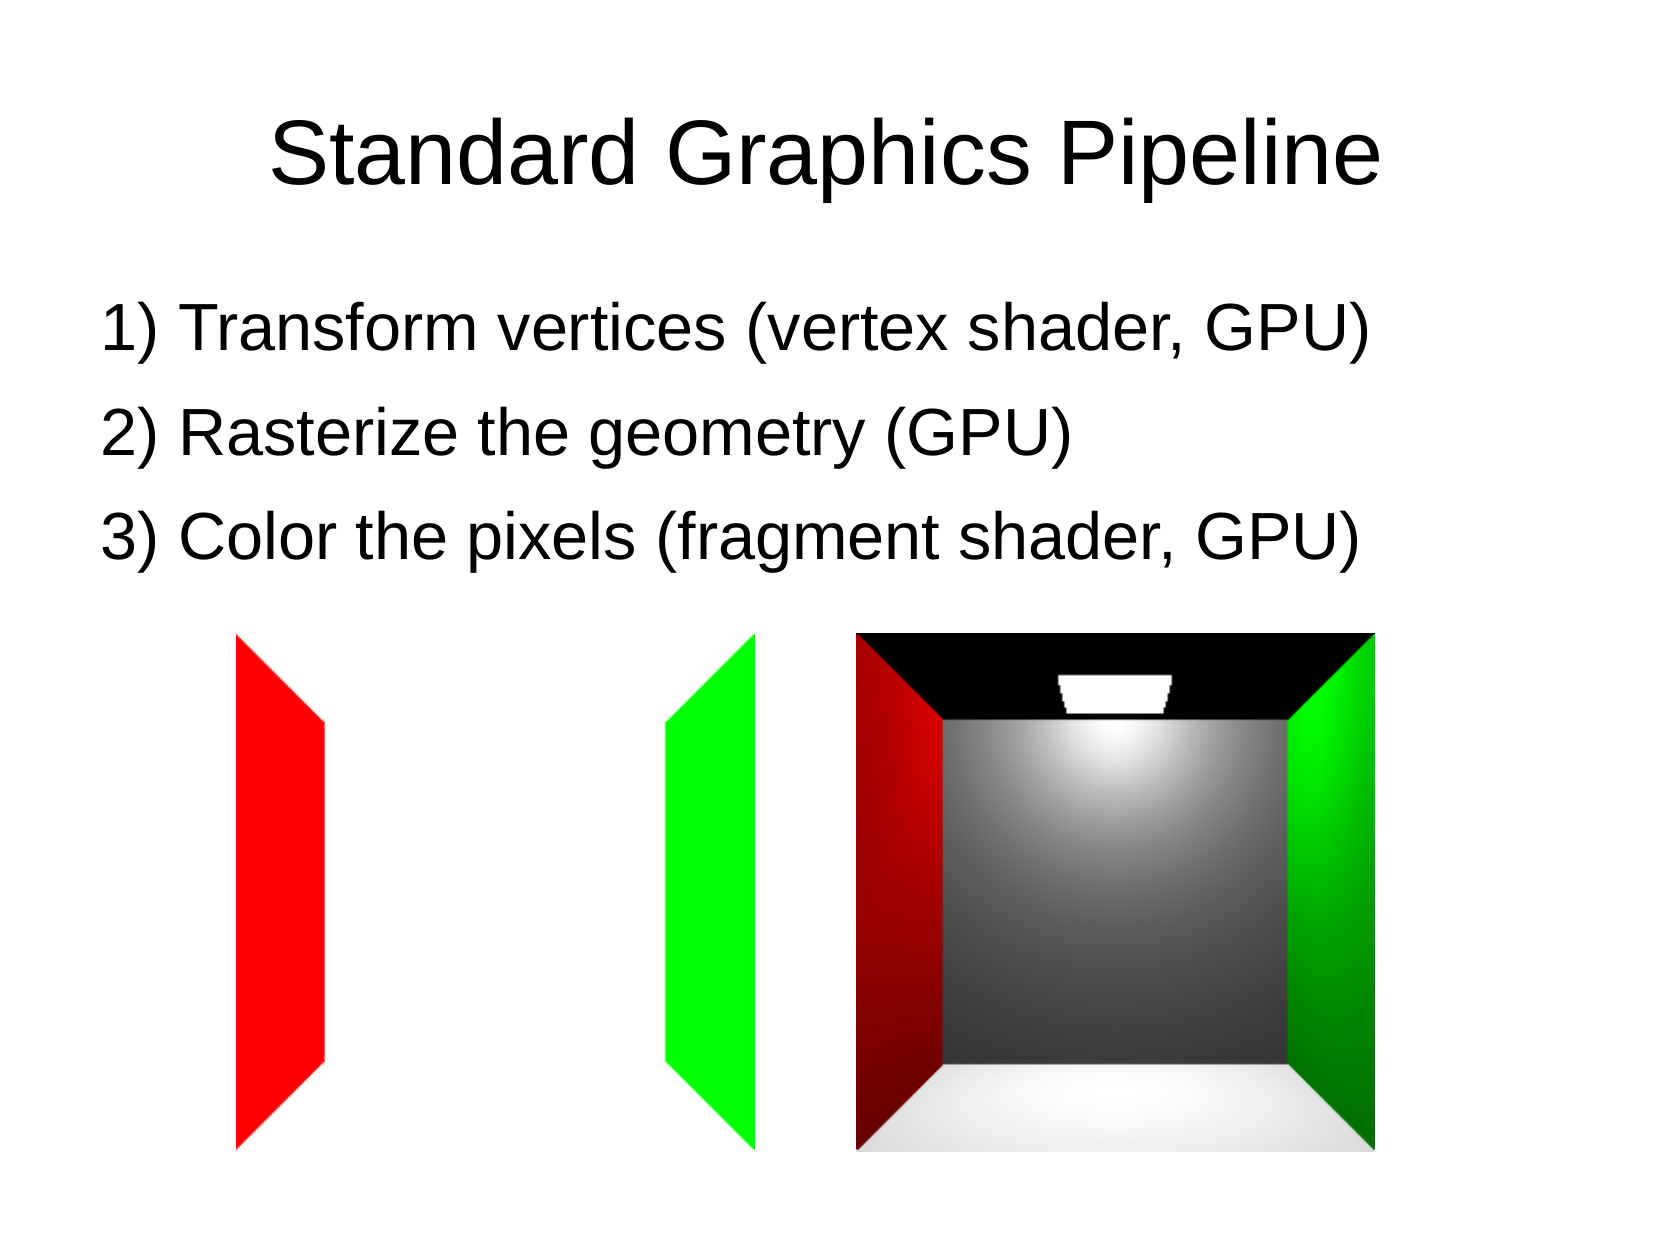

# Standard Graphics Pipeline
 Transform vertices (vertex shader, GPU)
 Rasterize the geometry (GPU)
 Color the pixels (fragment shader, GPU)